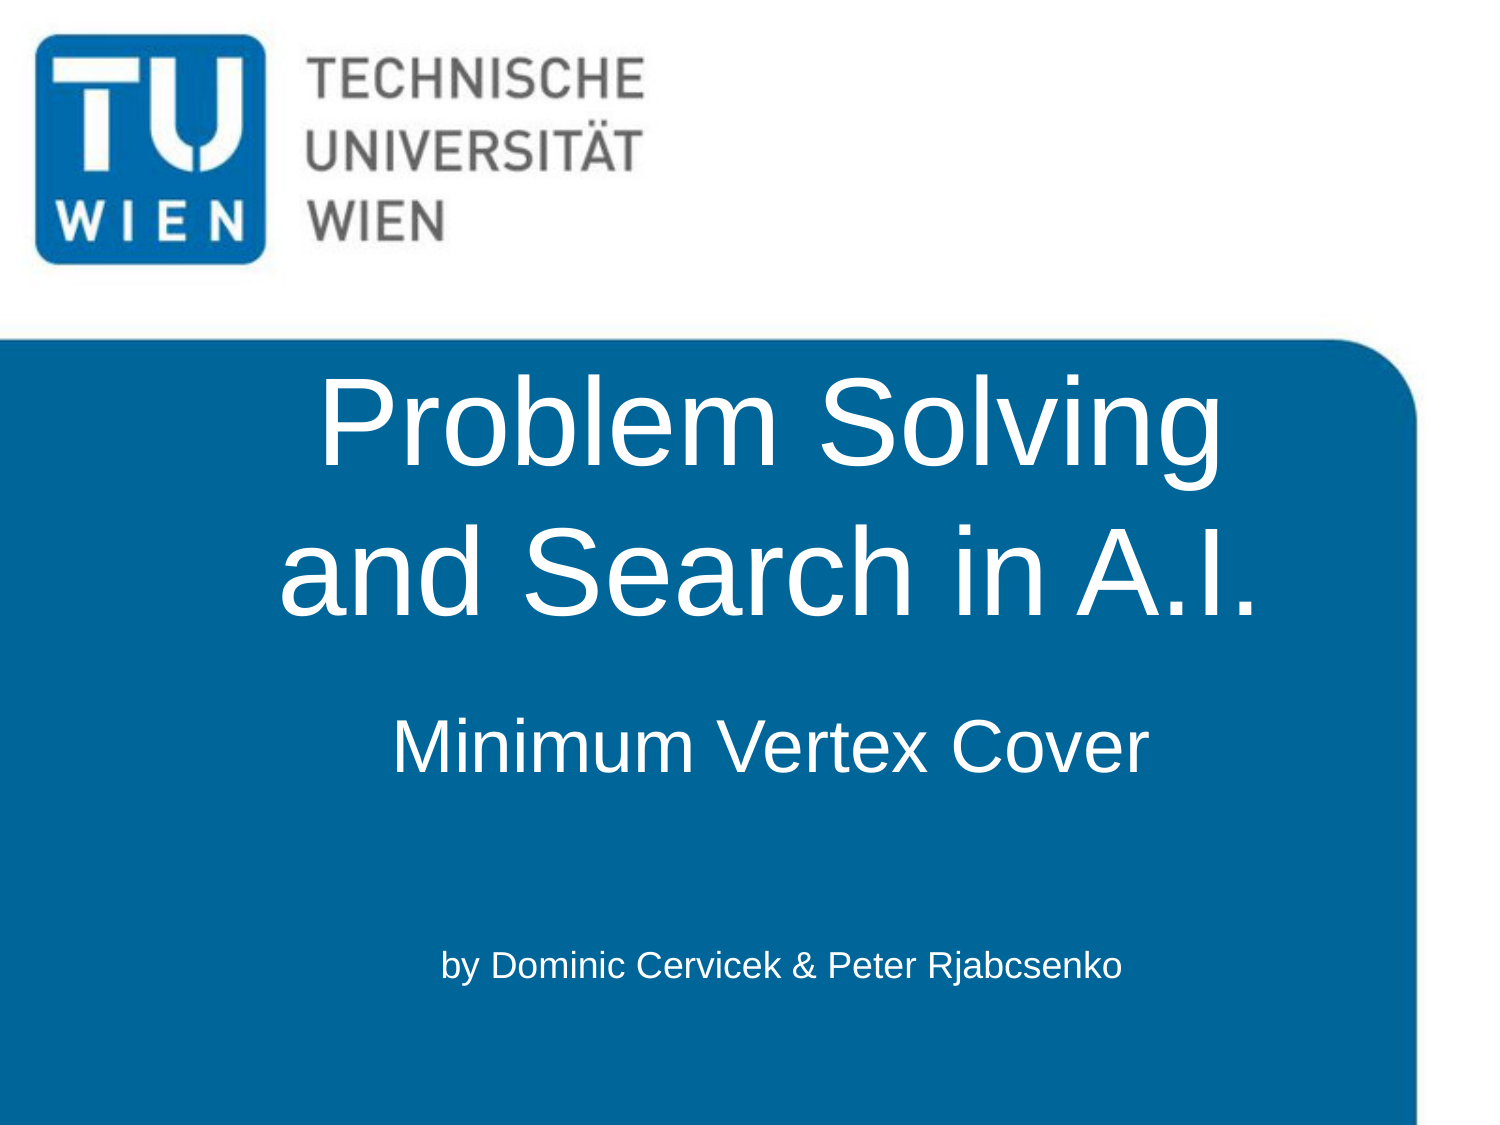

# Problem Solving and Search in A.I.
Minimum Vertex Cover
by Dominic Cervicek & Peter Rjabcsenko